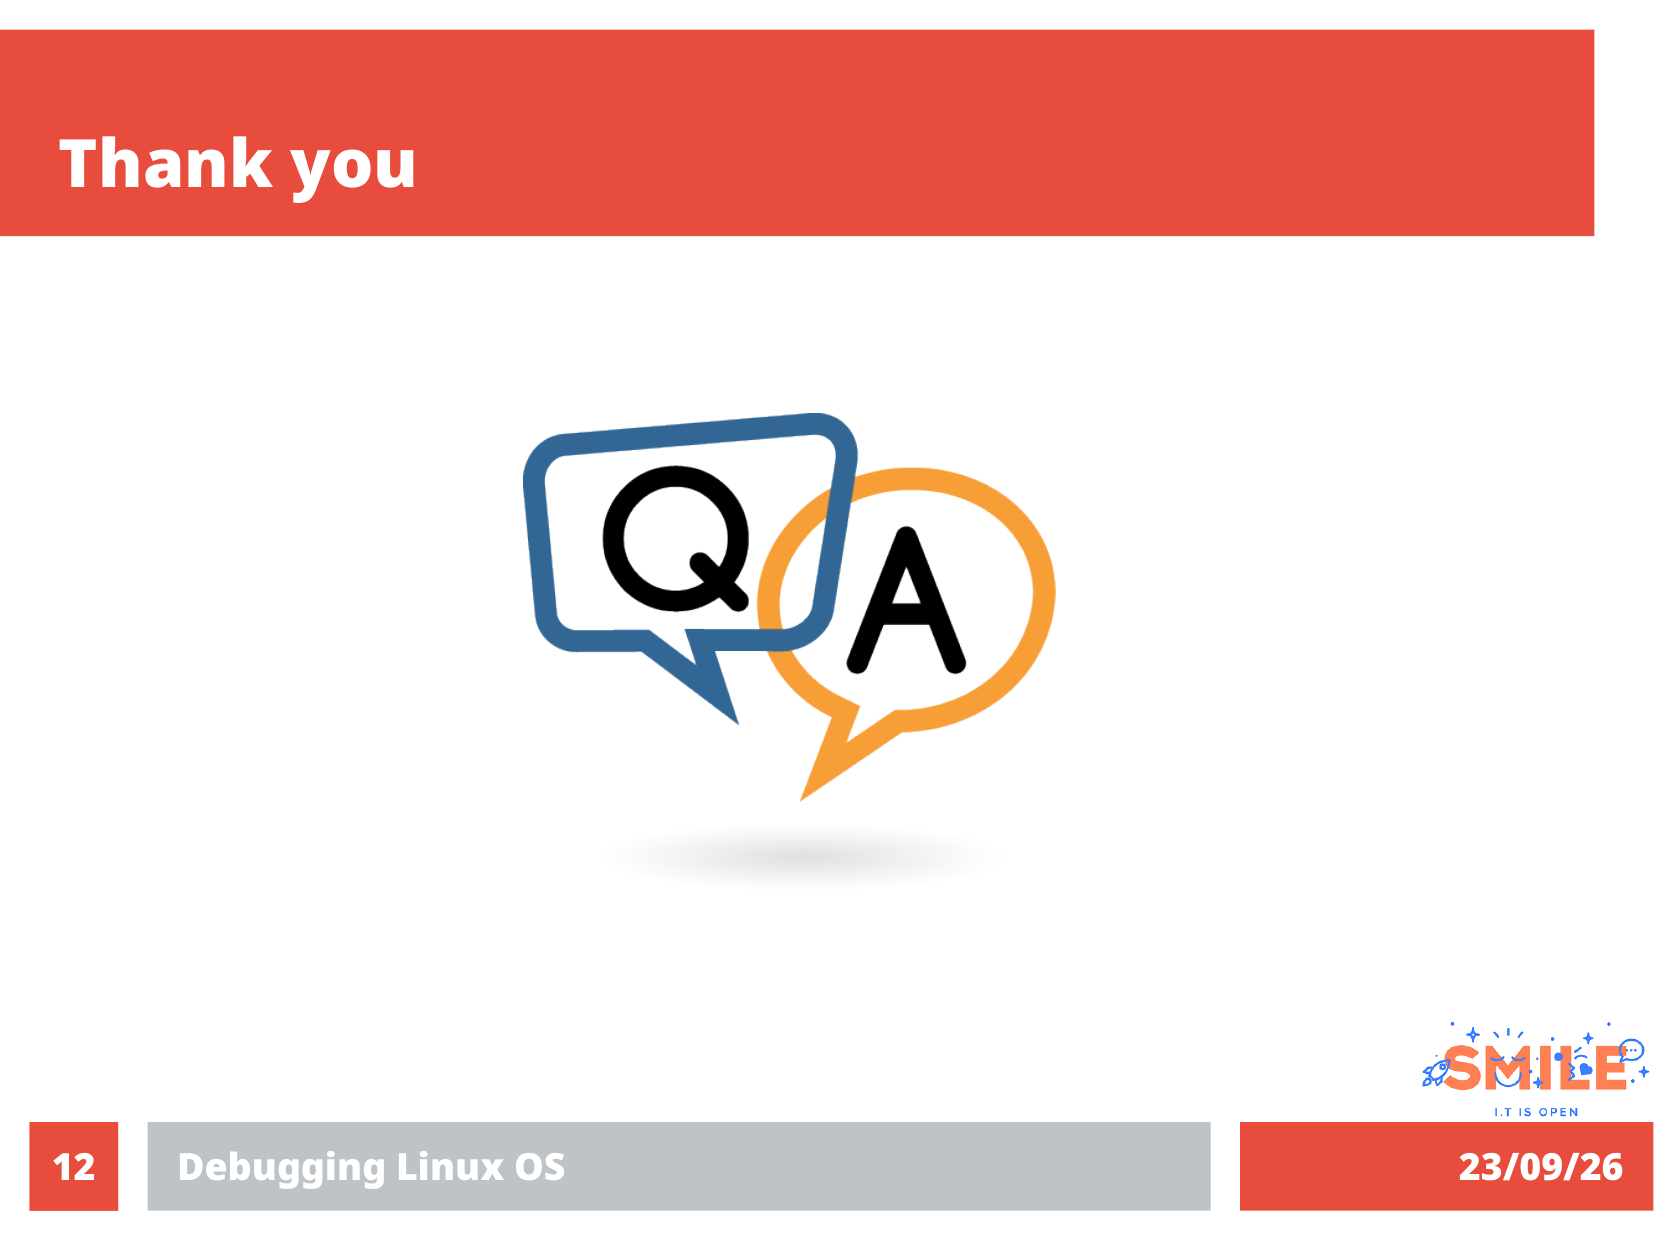

# Thank you
12
Debugging Linux OS